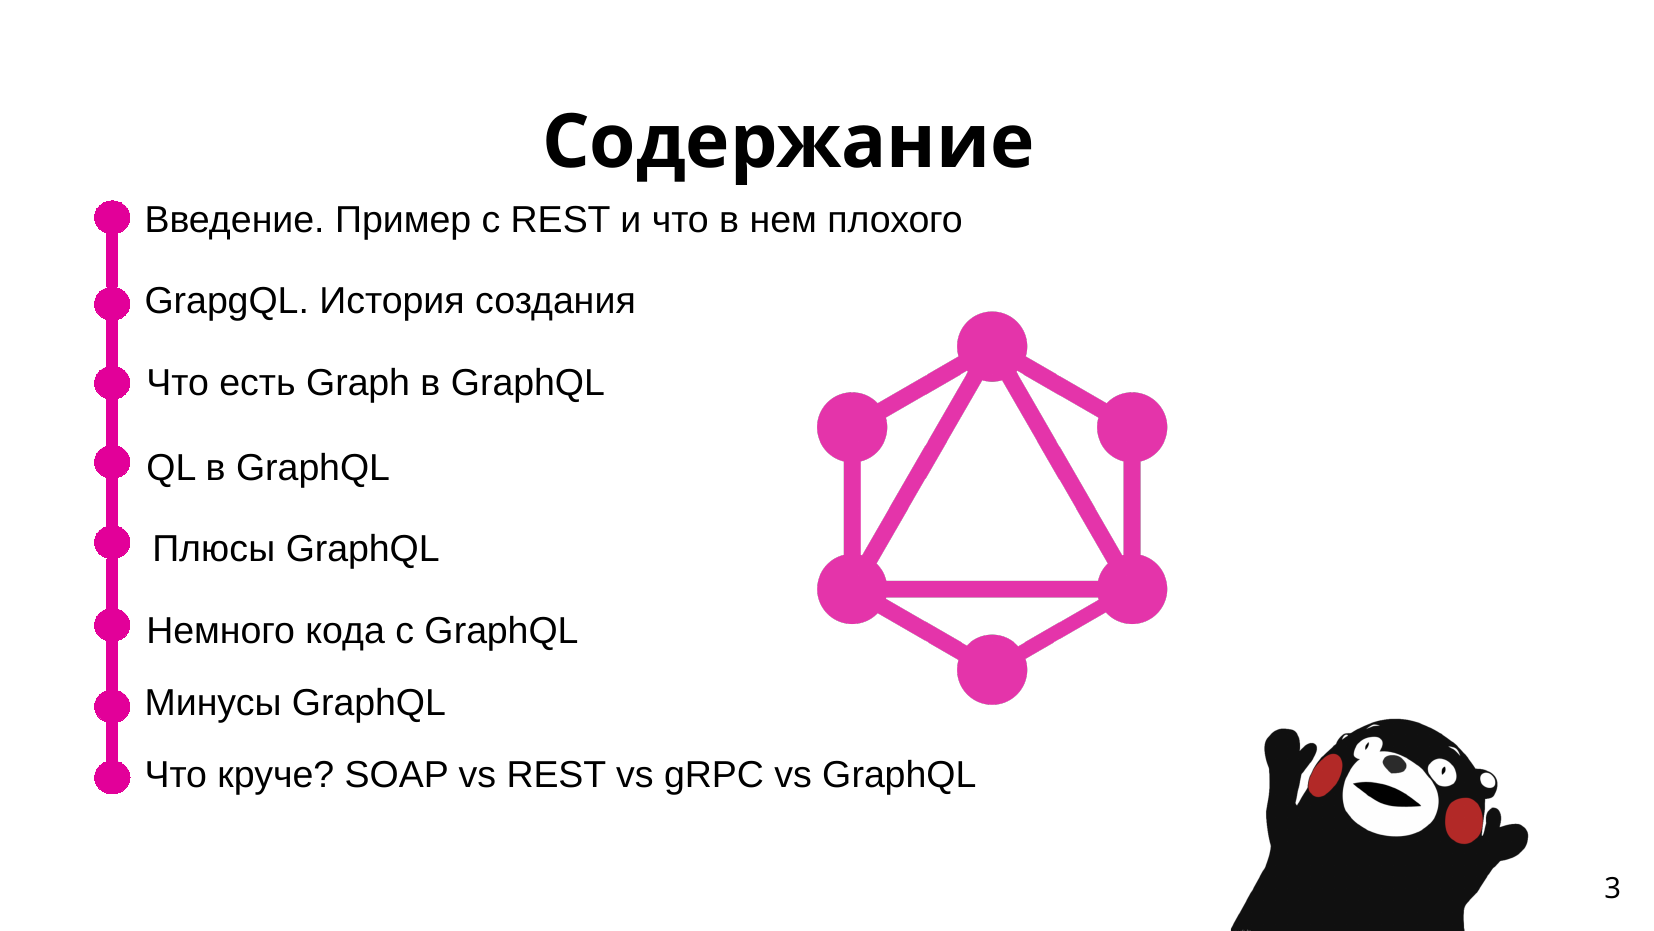

# Содержание
Введение. Пример с REST и что в нем плохого
GrapgQL. История создания
Что есть Graph в GraphQL
QL в GraphQL
Плюсы GraphQL
Немного кода с GraphQL
Минусы GraphQL
Что круче? SOAP vs REST vs gRPC vs GraphQL